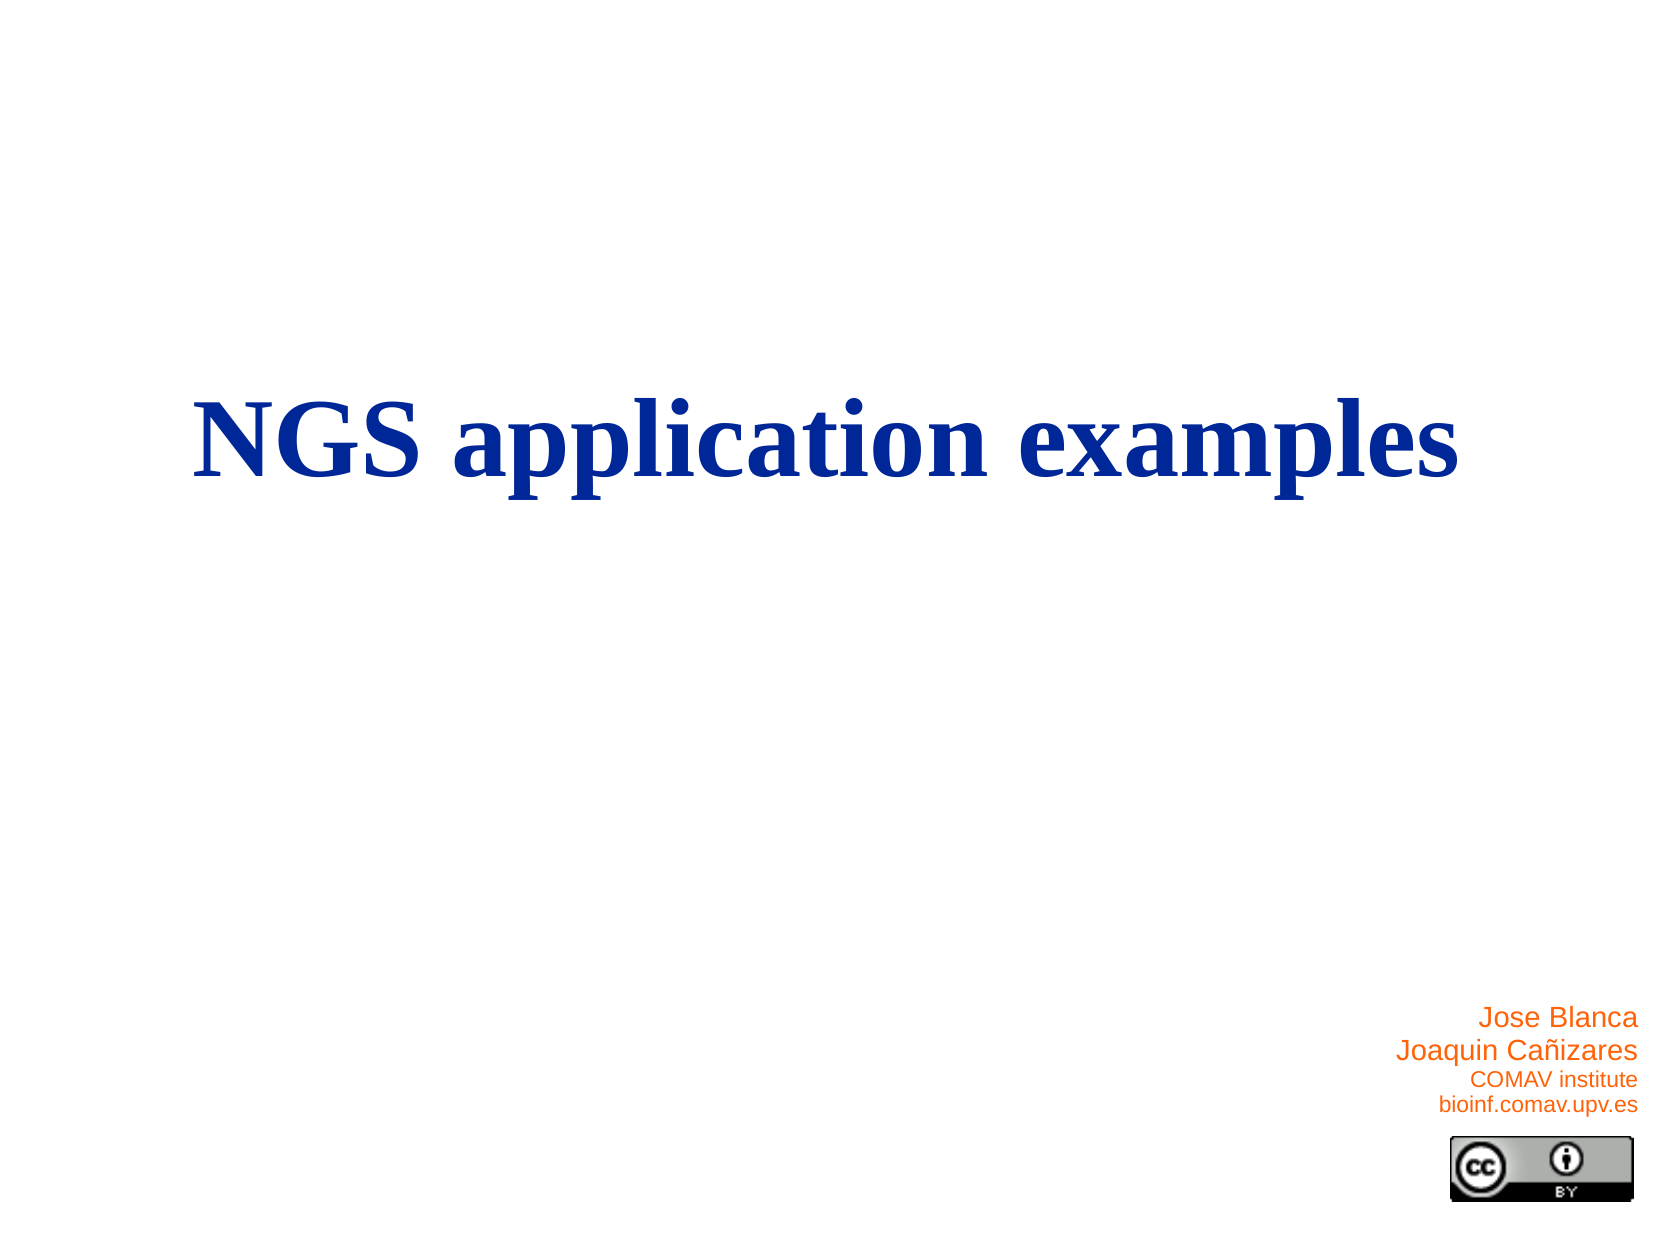

# NGS application examples
Jose Blanca
Joaquin Cañizares
COMAV institute
bioinf.comav.upv.es